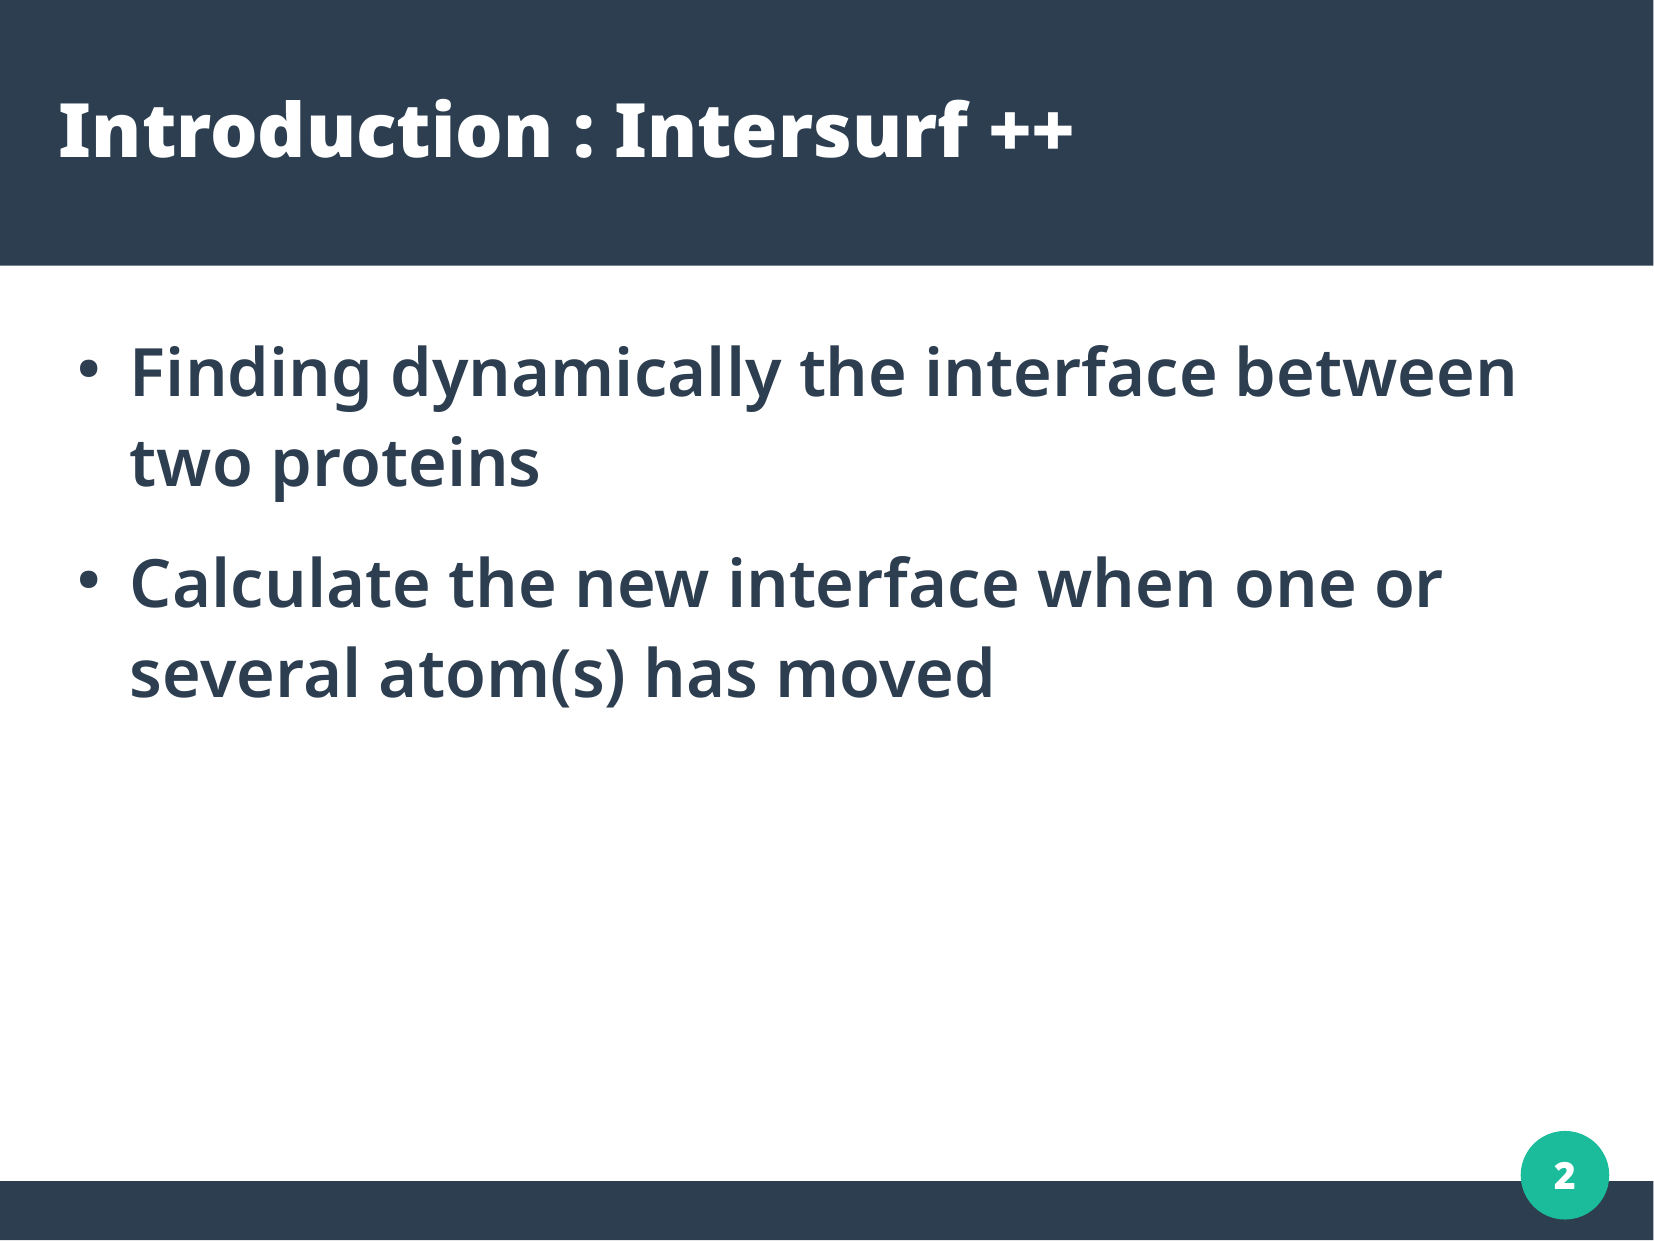

# Introduction : Intersurf ++
Finding dynamically the interface between two proteins
Calculate the new interface when one or several atom(s) has moved
2